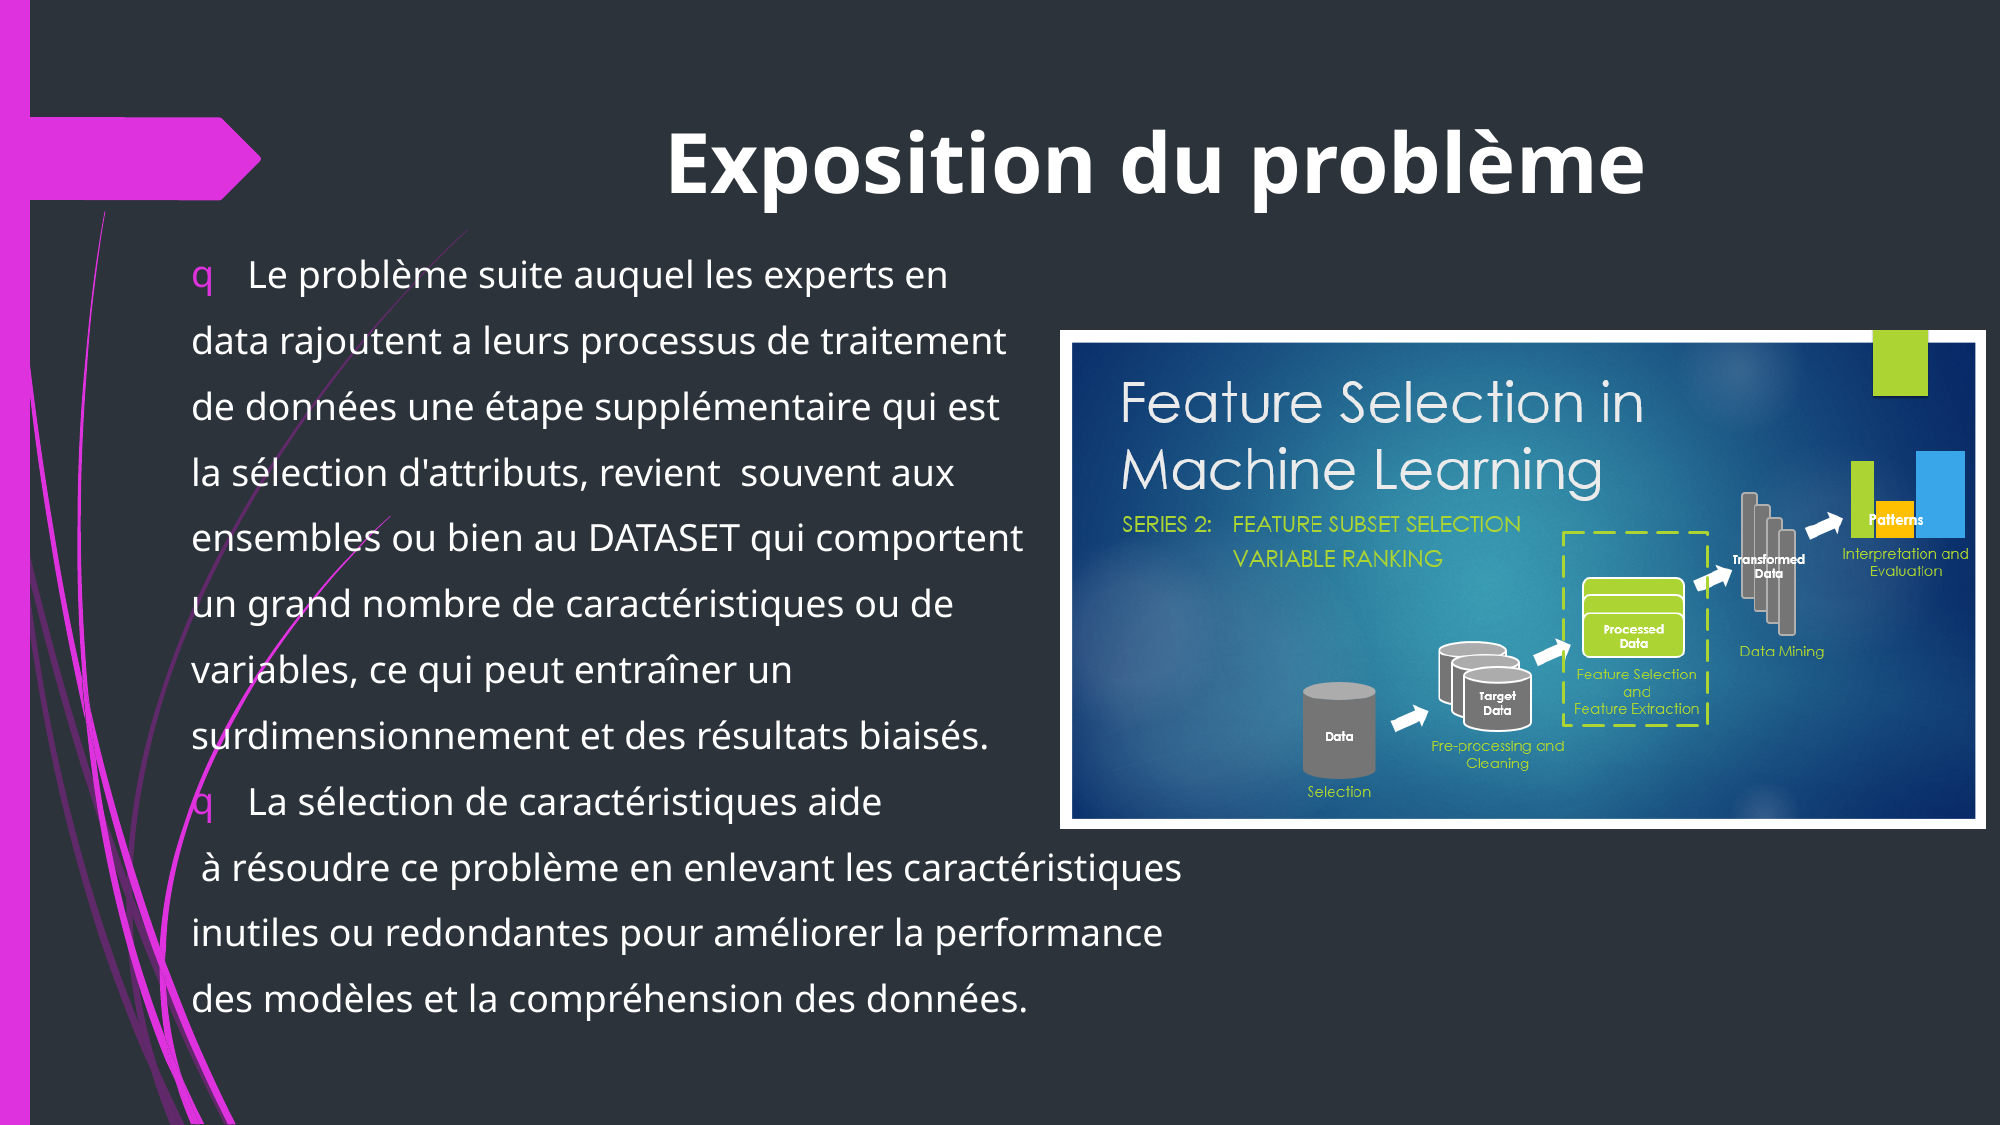

# Exposition du problème
Le problème suite auquel les experts en
data rajoutent a leurs processus de traitement
de données une étape supplémentaire qui est
la sélection d'attributs, revient souvent aux
ensembles ou bien au DATASET qui comportent
un grand nombre de caractéristiques ou de
variables, ce qui peut entraîner un
surdimensionnement et des résultats biaisés.
La sélection de caractéristiques aide
 à résoudre ce problème en enlevant les caractéristiques
inutiles ou redondantes pour améliorer la performance
des modèles et la compréhension des données.